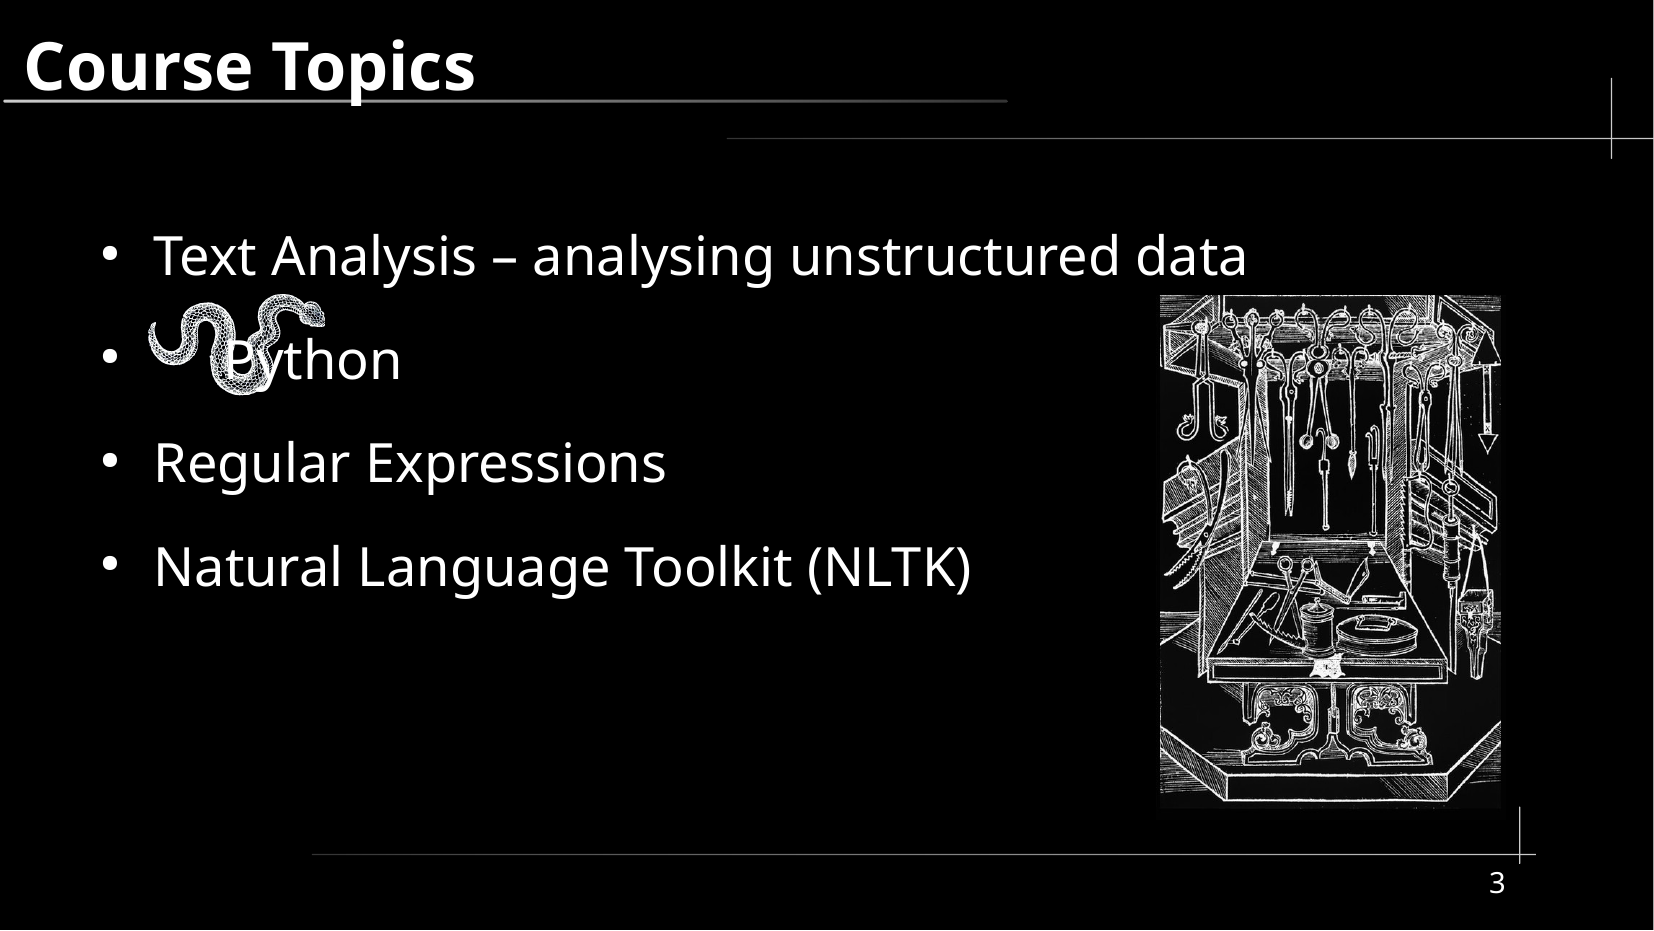

# Course Topics
Text Analysis – analysing unstructured data
 Python
Regular Expressions
Natural Language Toolkit (NLTK)
3